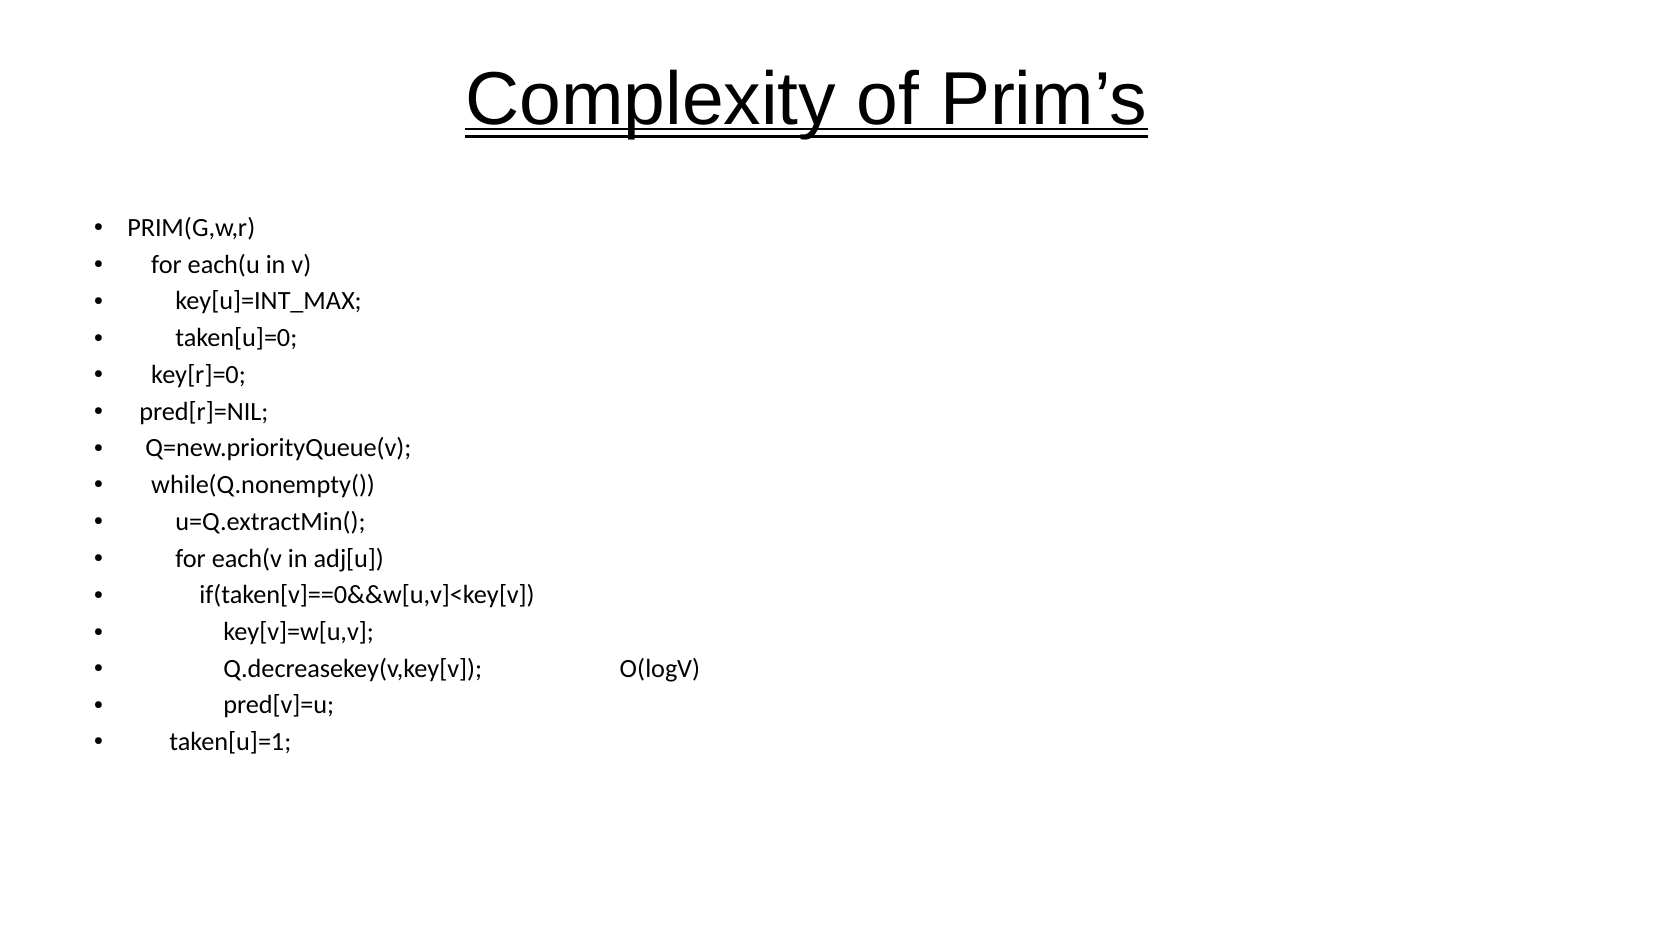

# Complexity of Prim’s
PRIM(G,w,r)
 for each(u in v)
 key[u]=INT_MAX;
 taken[u]=0;
 key[r]=0;
 pred[r]=NIL;
 Q=new.priorityQueue(v);
 while(Q.nonempty())
 u=Q.extractMin();
 for each(v in adj[u])
 if(taken[v]==0&&w[u,v]<key[v])
 key[v]=w[u,v];
 Q.decreasekey(v,key[v]); O(logV)
 pred[v]=u;
 taken[u]=1;